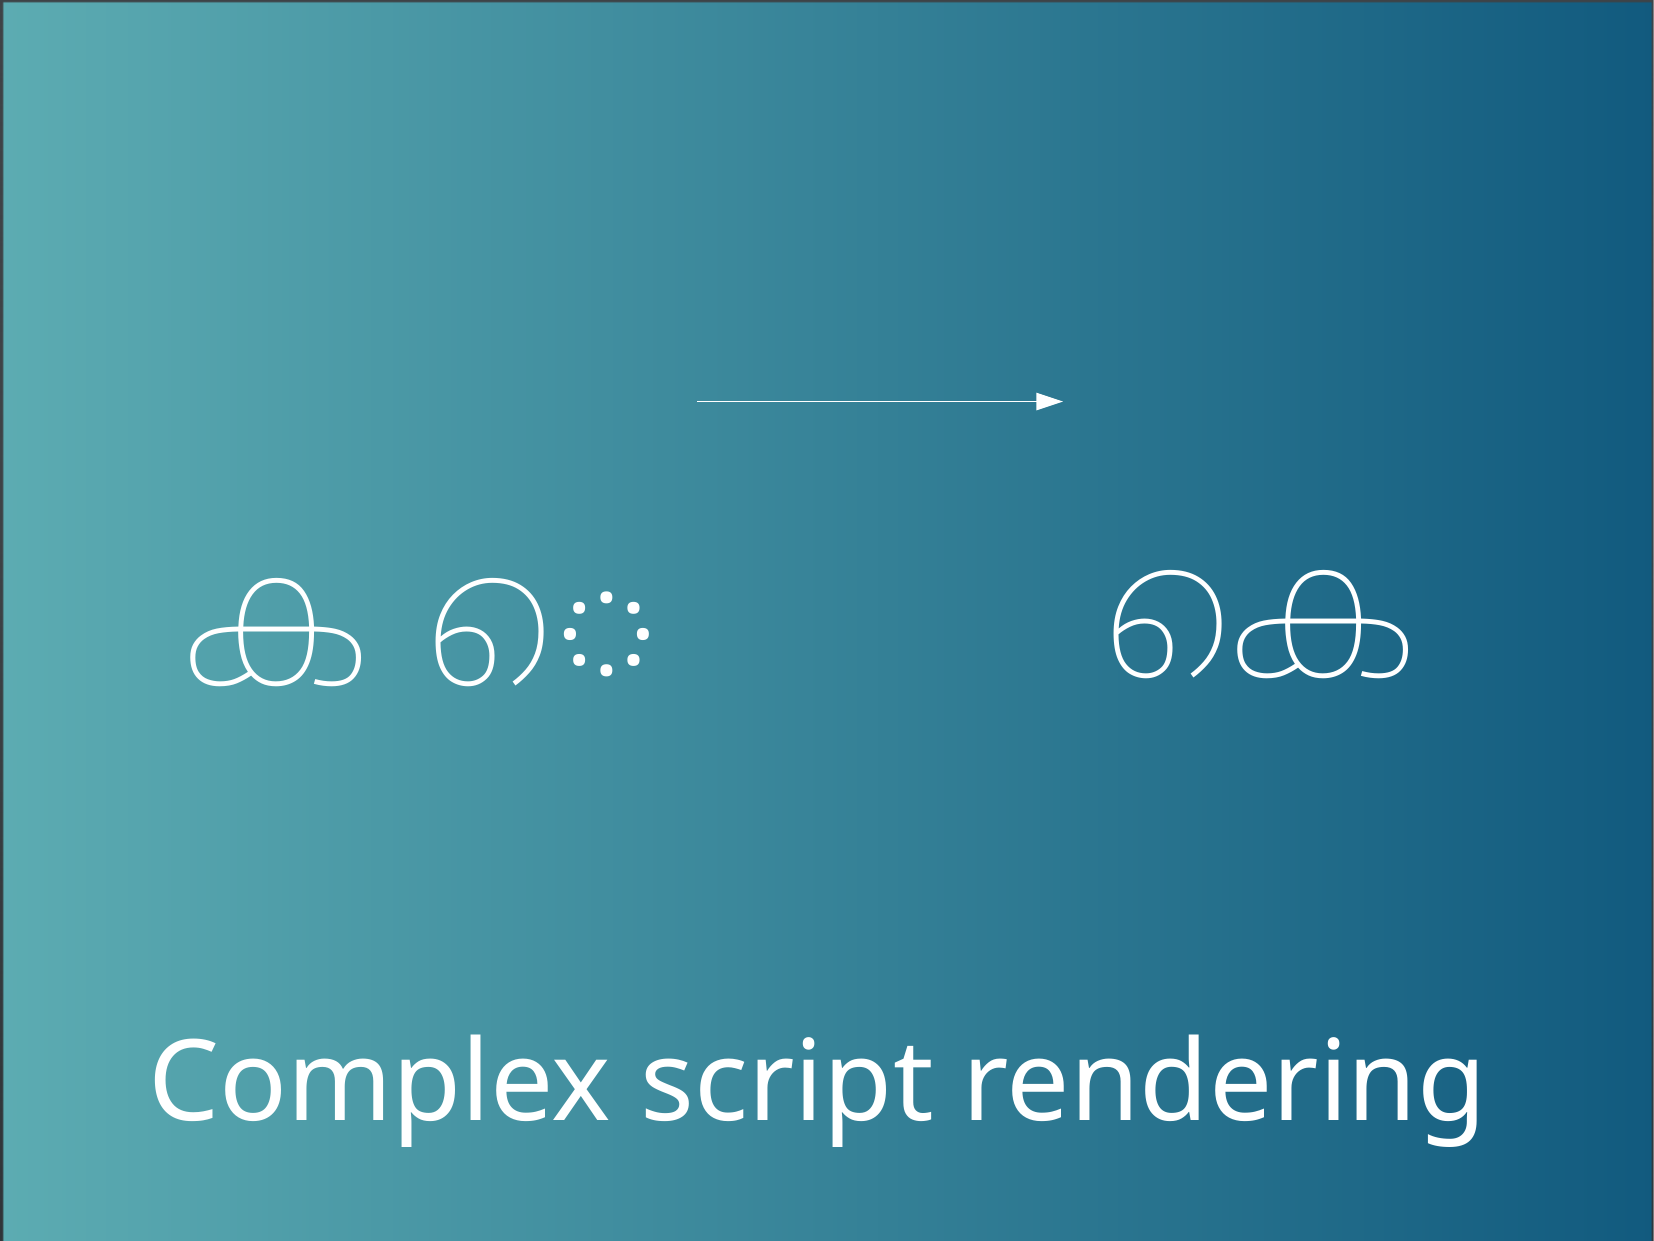

കെ
# ക െ
Complex script rendering